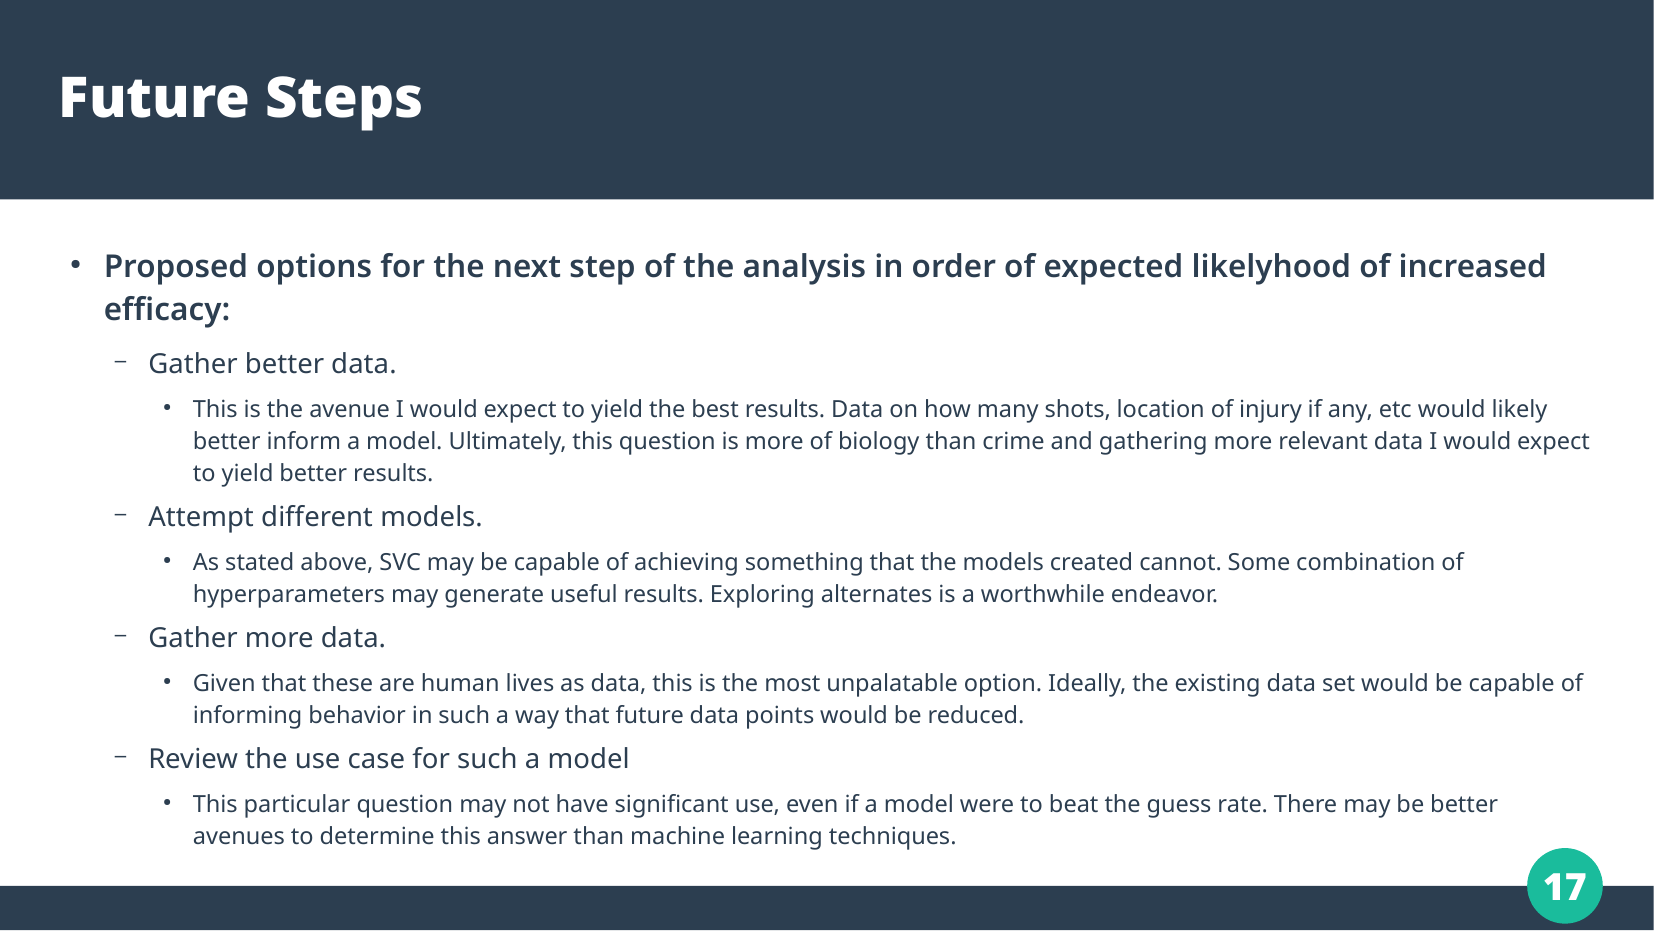

# Future Steps
Proposed options for the next step of the analysis in order of expected likelyhood of increased efficacy:
Gather better data.
This is the avenue I would expect to yield the best results. Data on how many shots, location of injury if any, etc would likely better inform a model. Ultimately, this question is more of biology than crime and gathering more relevant data I would expect to yield better results.
Attempt different models.
As stated above, SVC may be capable of achieving something that the models created cannot. Some combination of hyperparameters may generate useful results. Exploring alternates is a worthwhile endeavor.
Gather more data.
Given that these are human lives as data, this is the most unpalatable option. Ideally, the existing data set would be capable of informing behavior in such a way that future data points would be reduced.
Review the use case for such a model
This particular question may not have significant use, even if a model were to beat the guess rate. There may be better avenues to determine this answer than machine learning techniques.